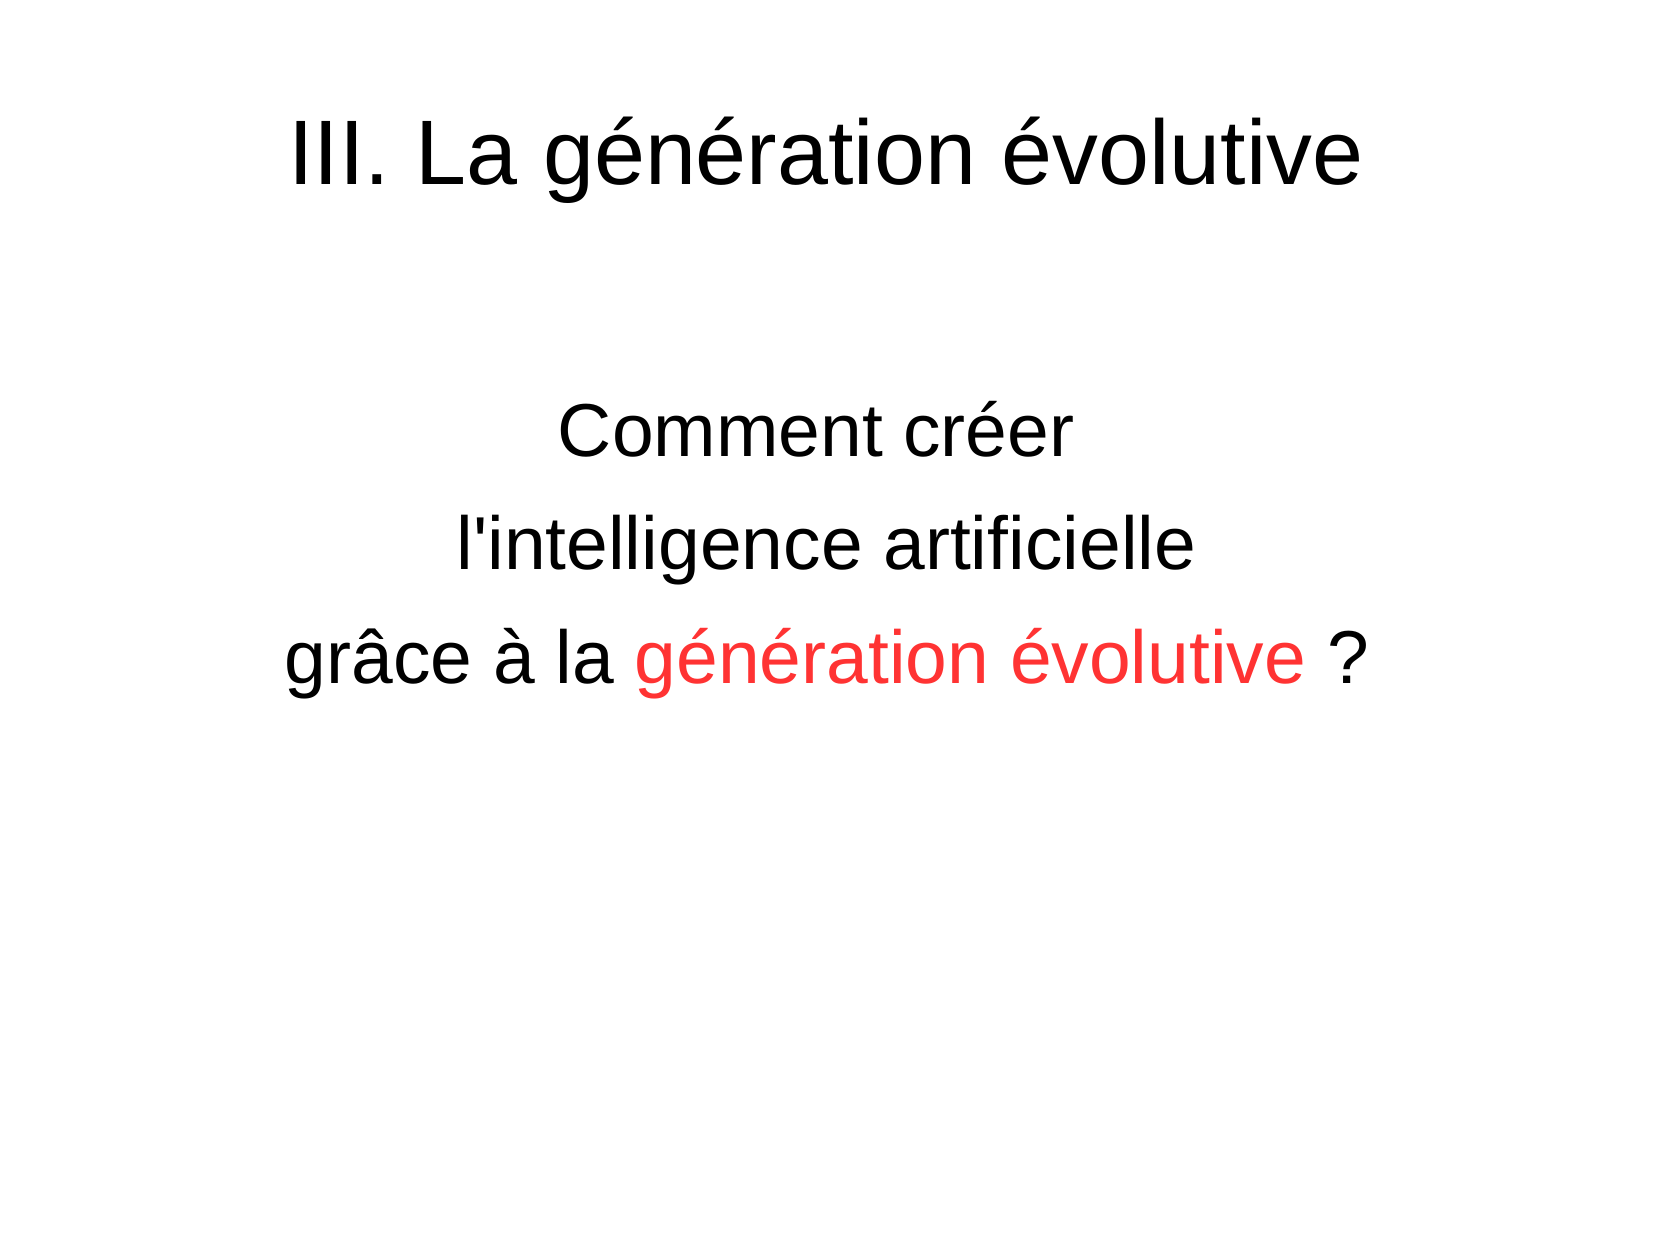

# III. La génération évolutive
Comment créer
l'intelligence artificielle
grâce à la génération évolutive ?